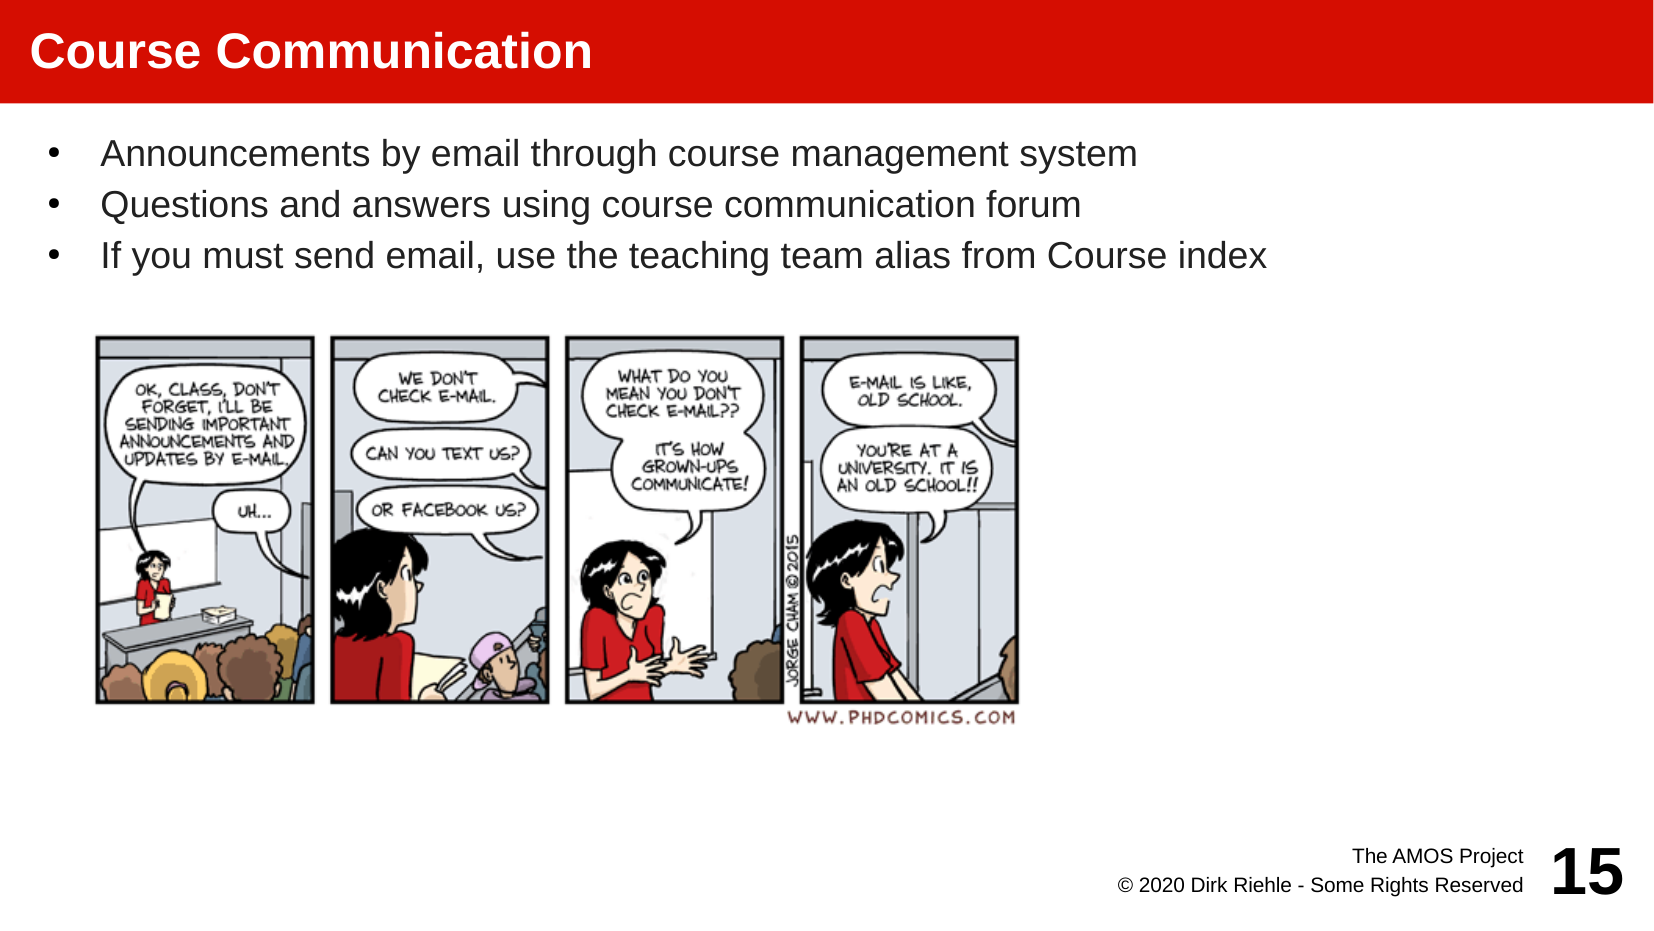

# Course Communication
Announcements by email through course management system
Questions and answers using course communication forum
If you must send email, use the teaching team alias from Course index
The AMOS Project
15
© 2020 Dirk Riehle - Some Rights Reserved